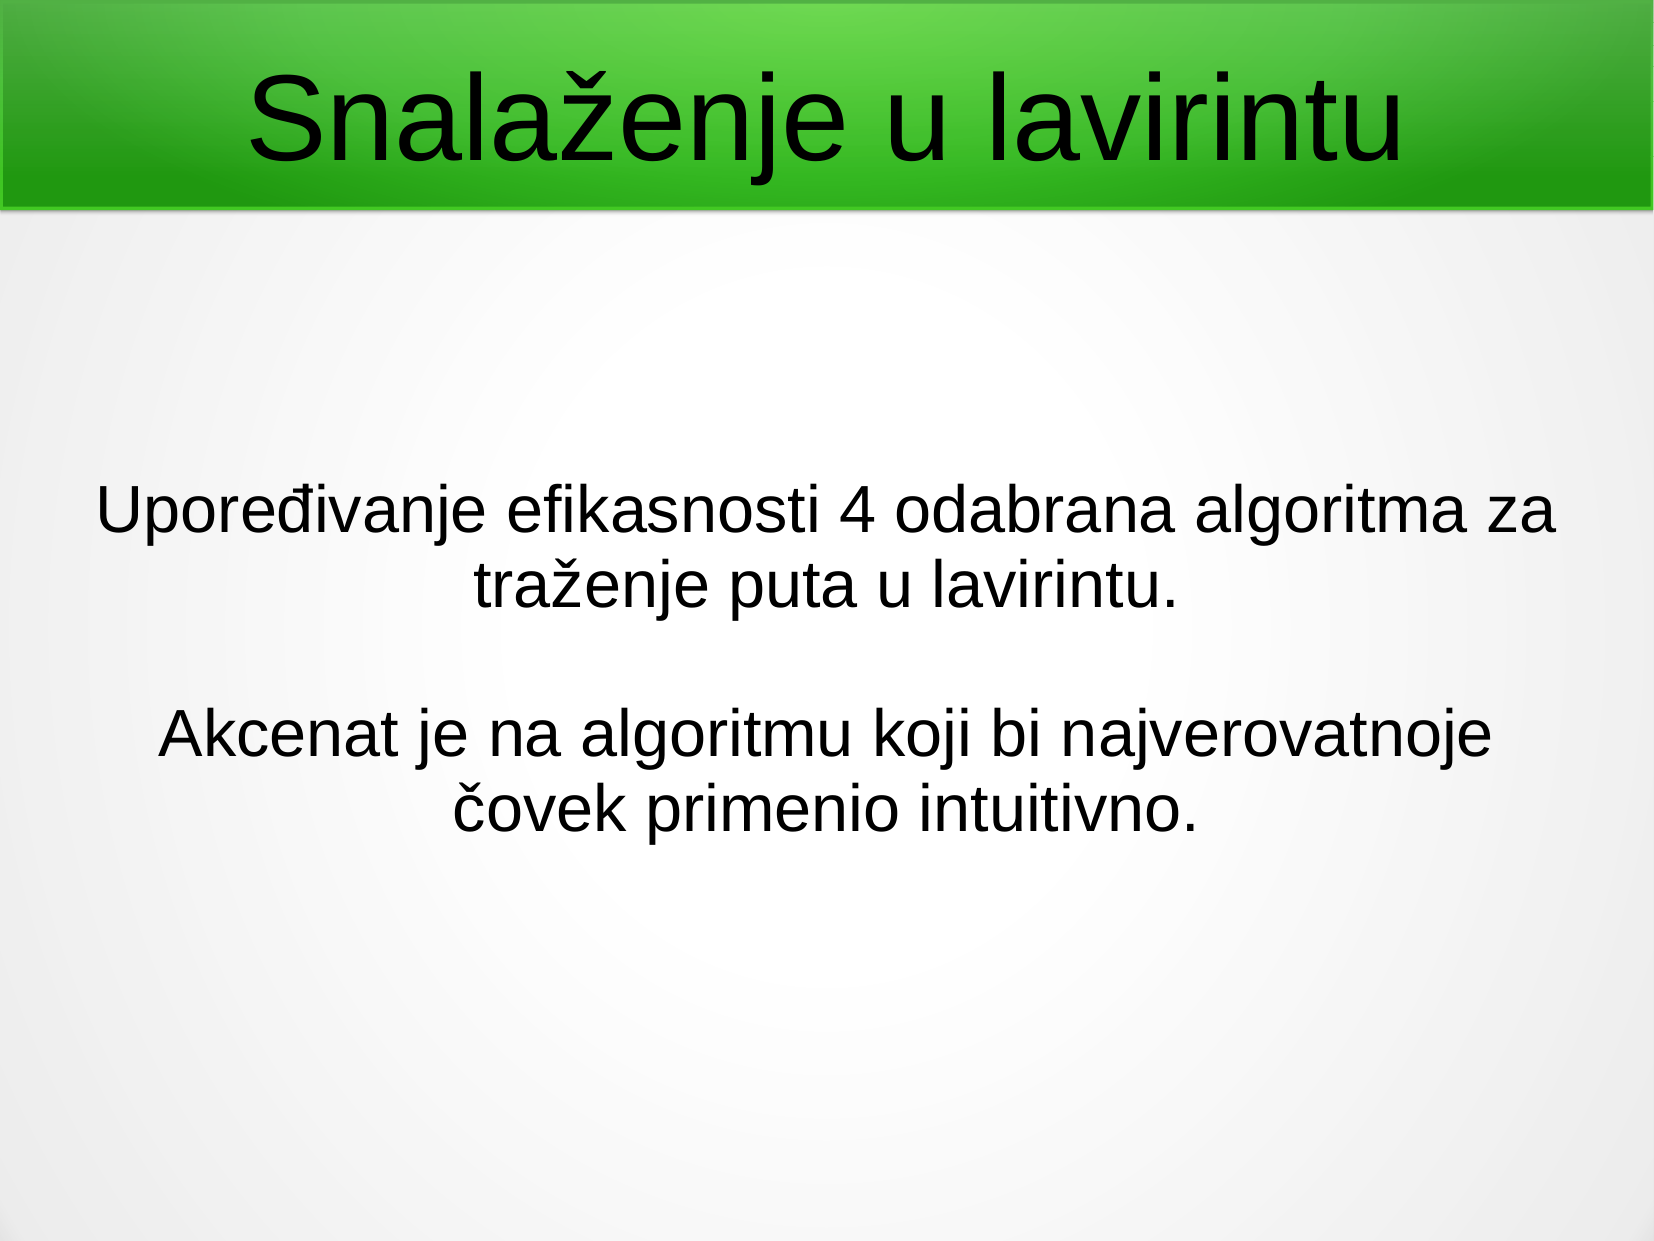

# Snalaženje u lavirintu
Upoređivanje efikasnosti 4 odabrana algoritma za traženje puta u lavirintu.
Akcenat je na algoritmu koji bi najverovatnoje čovek primenio intuitivno.